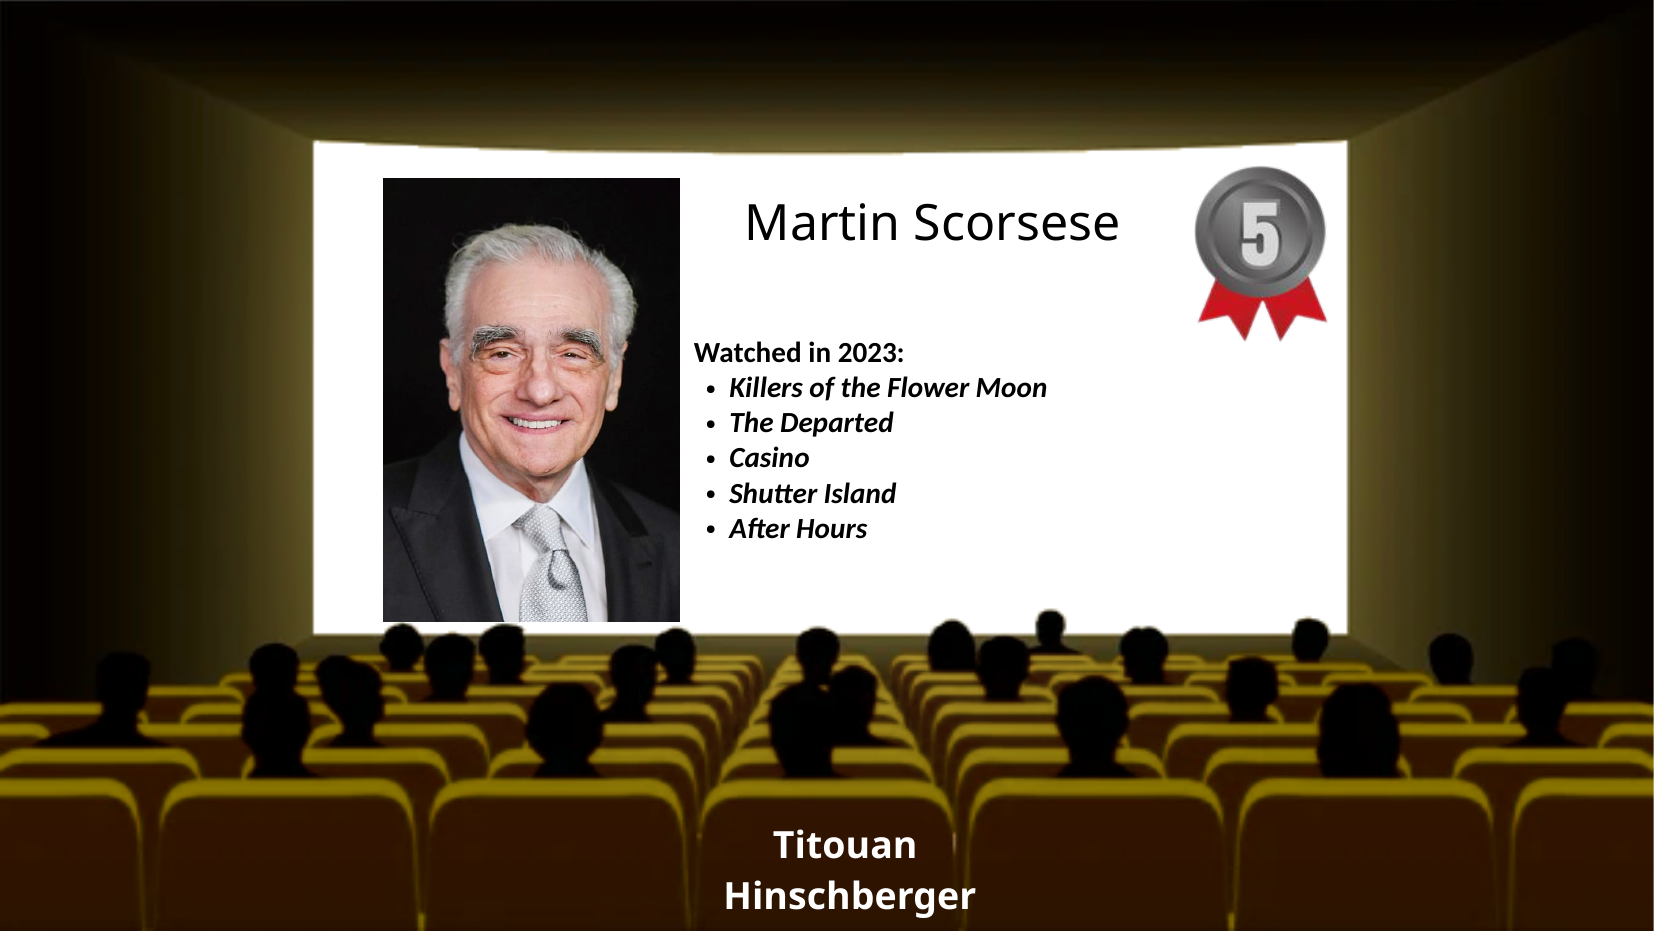

Martin Scorsese
Watched in 2023:
Killers of the Flower Moon
The Departed
Casino
Shutter Island
After Hours